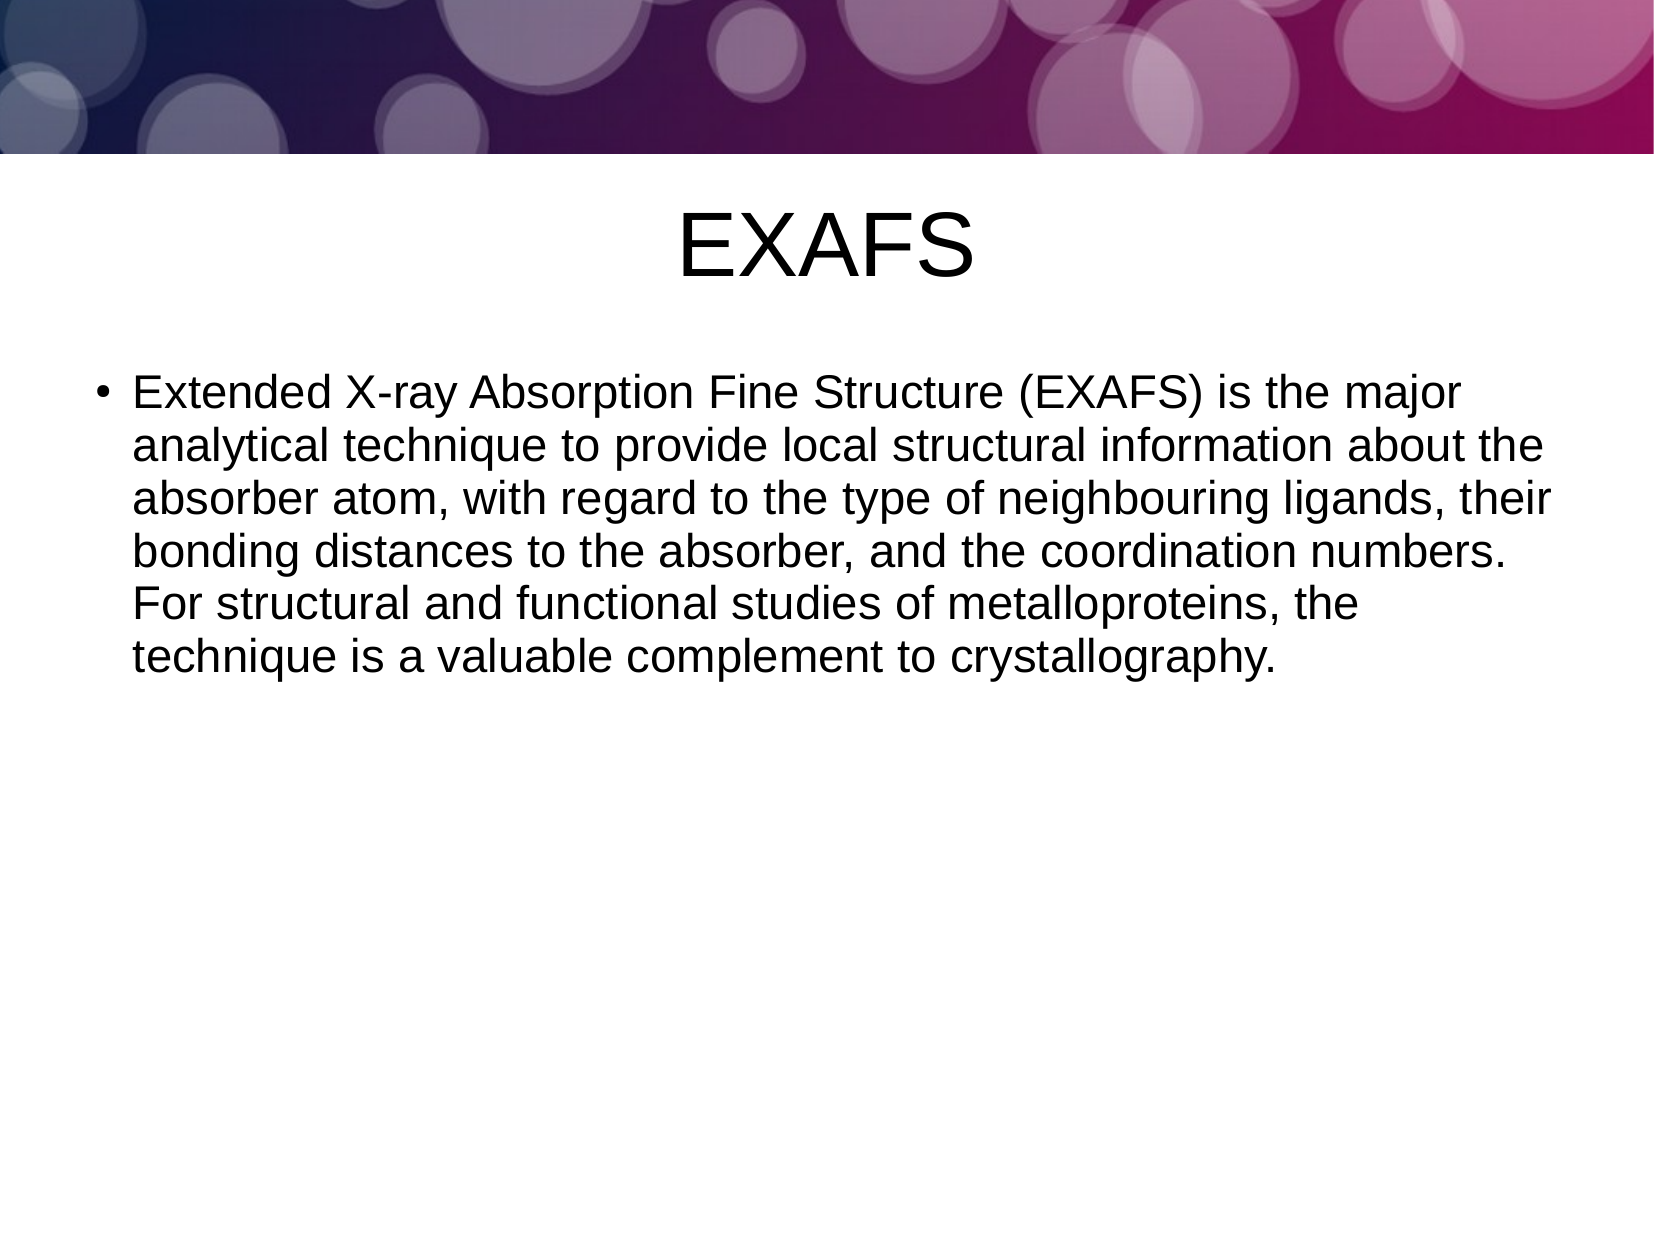

# EXAFS
Extended X-ray Absorption Fine Structure (EXAFS) is the major analytical technique to provide local structural information about the absorber atom, with regard to the type of neighbouring ligands, their bonding distances to the absorber, and the coordination numbers. For structural and functional studies of metalloproteins, the technique is a valuable complement to crystallography.